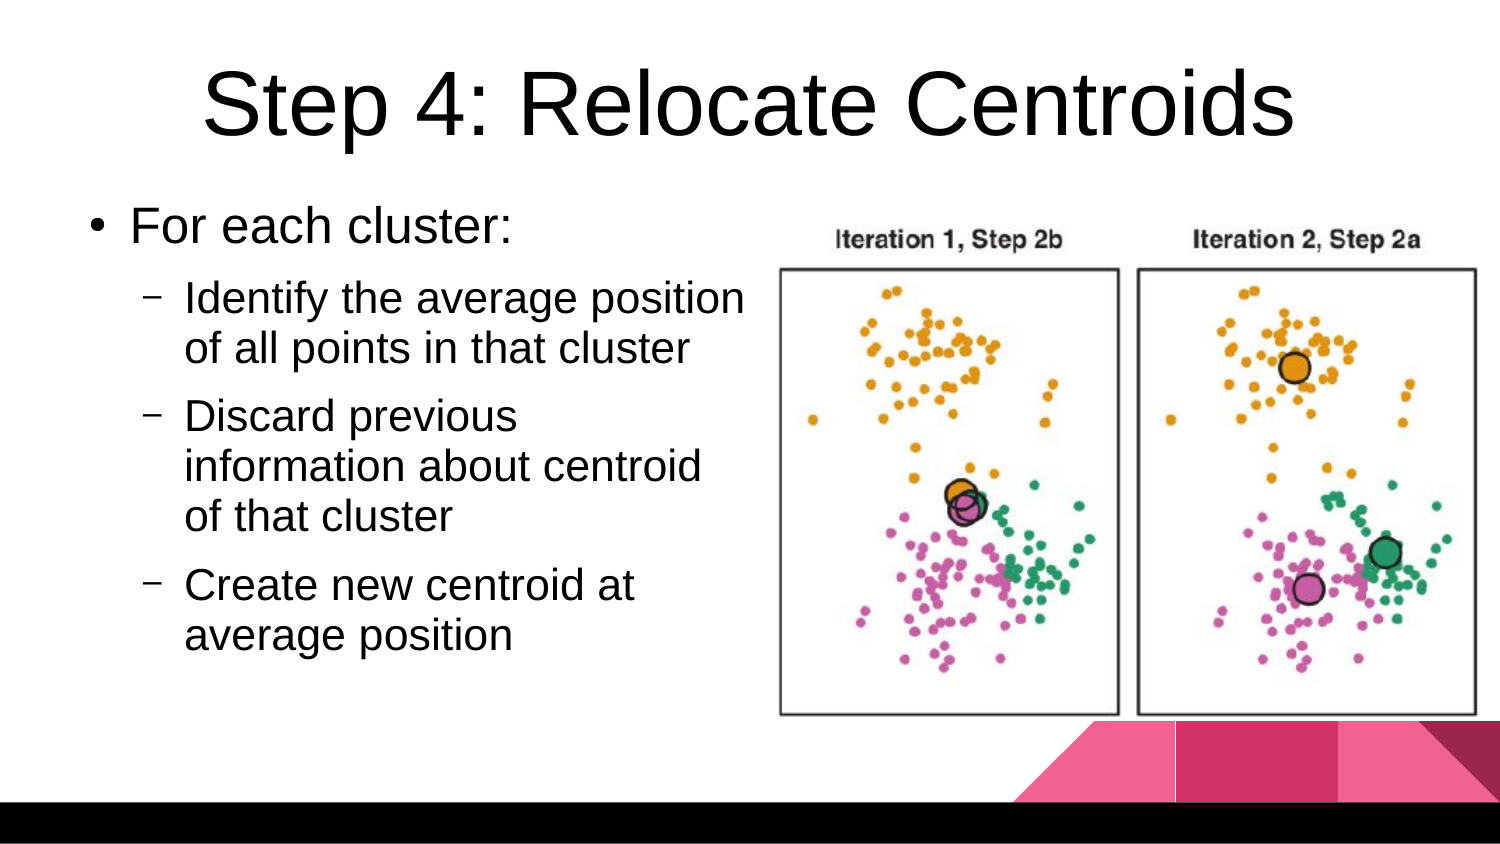

# Step 4: Relocate Centroids
For each cluster:
Identify the average position of all points in that cluster
Discard previous information about centroid of that cluster
Create new centroid at average position